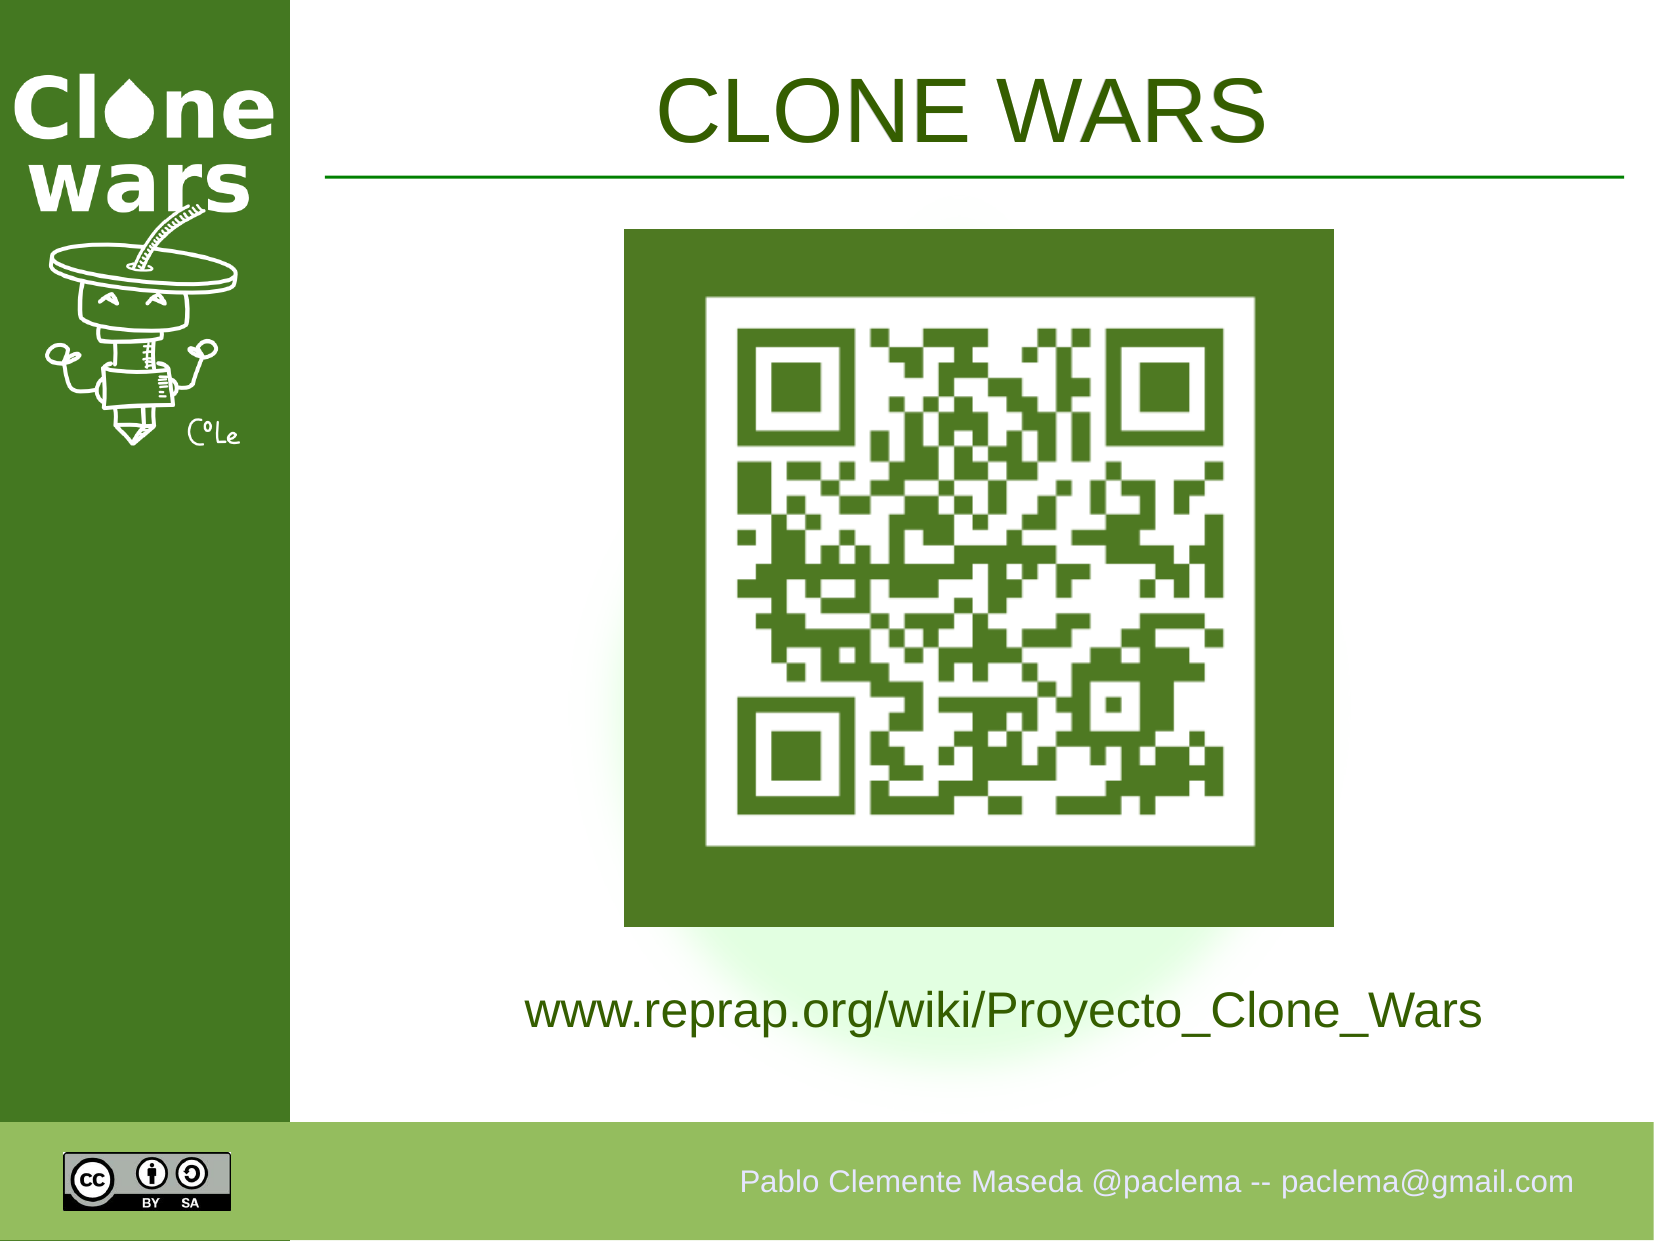

# CLONE WARS
www.reprap.org/wiki/Proyecto_Clone_Wars
Pablo Clemente Maseda @paclema -- paclema@gmail.com